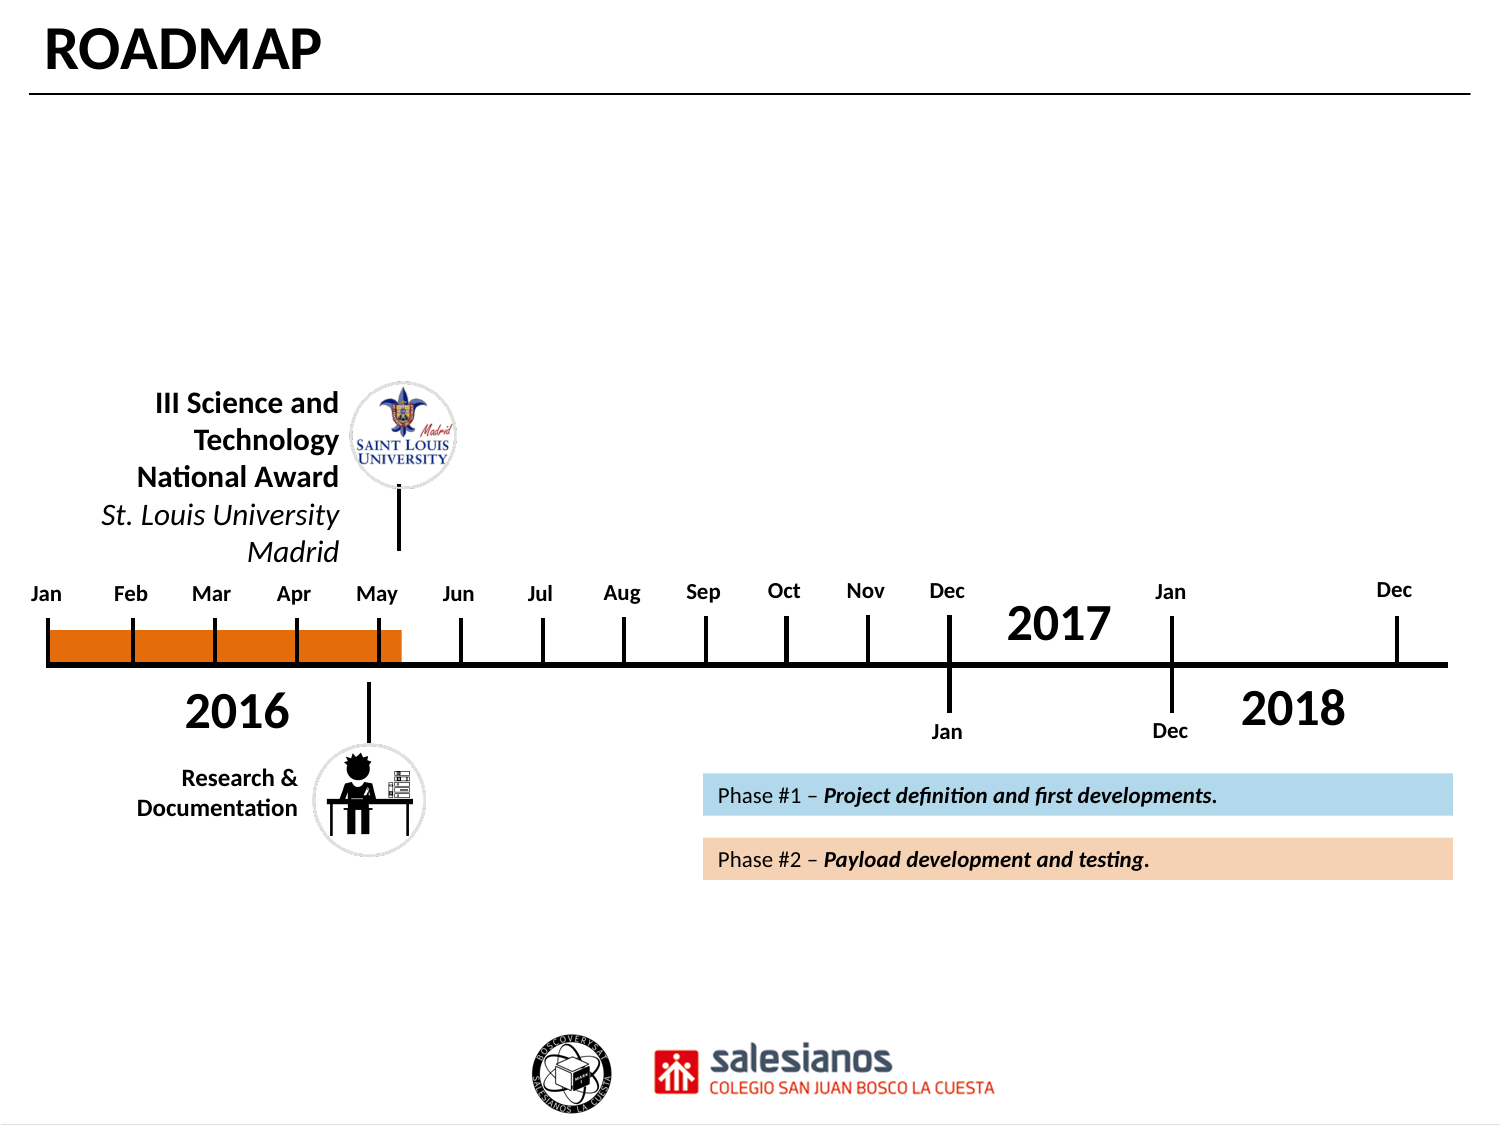

ROADMAP
III Science and
Technology
National Award
St. Louis University
Madrid
Dec
Nov
Dec
Oct
Jan
Sep
Aug
Jul
Jan
Feb
Mar
Apr
May
Jun
2017
2018
2016
Dec
Jan
Research & Documentation
Phase #1 – Project definition and first developments.
Phase #2 – Payload development and testing.